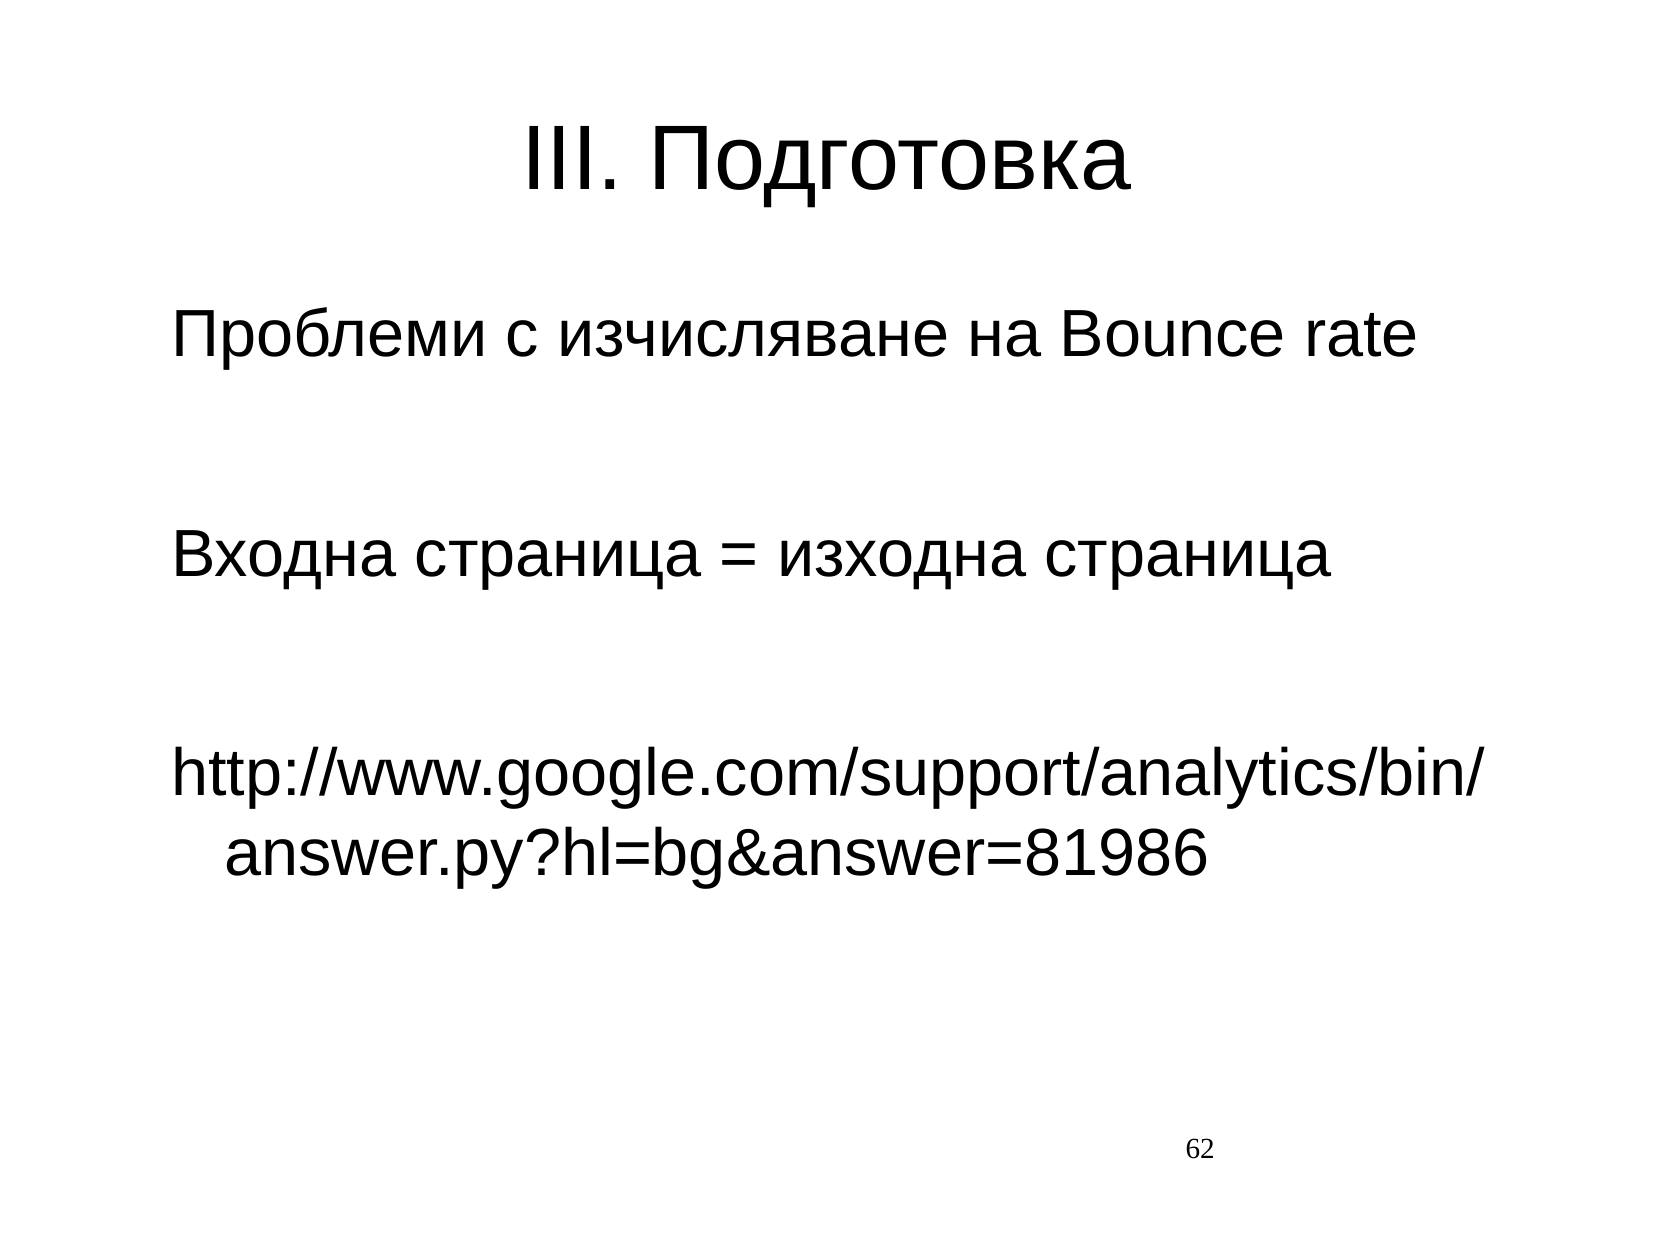

# III. Подготовка
Проблеми с изчисляване на Bounce rate
Входна страница = изходна страница
http://www.google.com/support/analytics/bin/answer.py?hl=bg&answer=81986